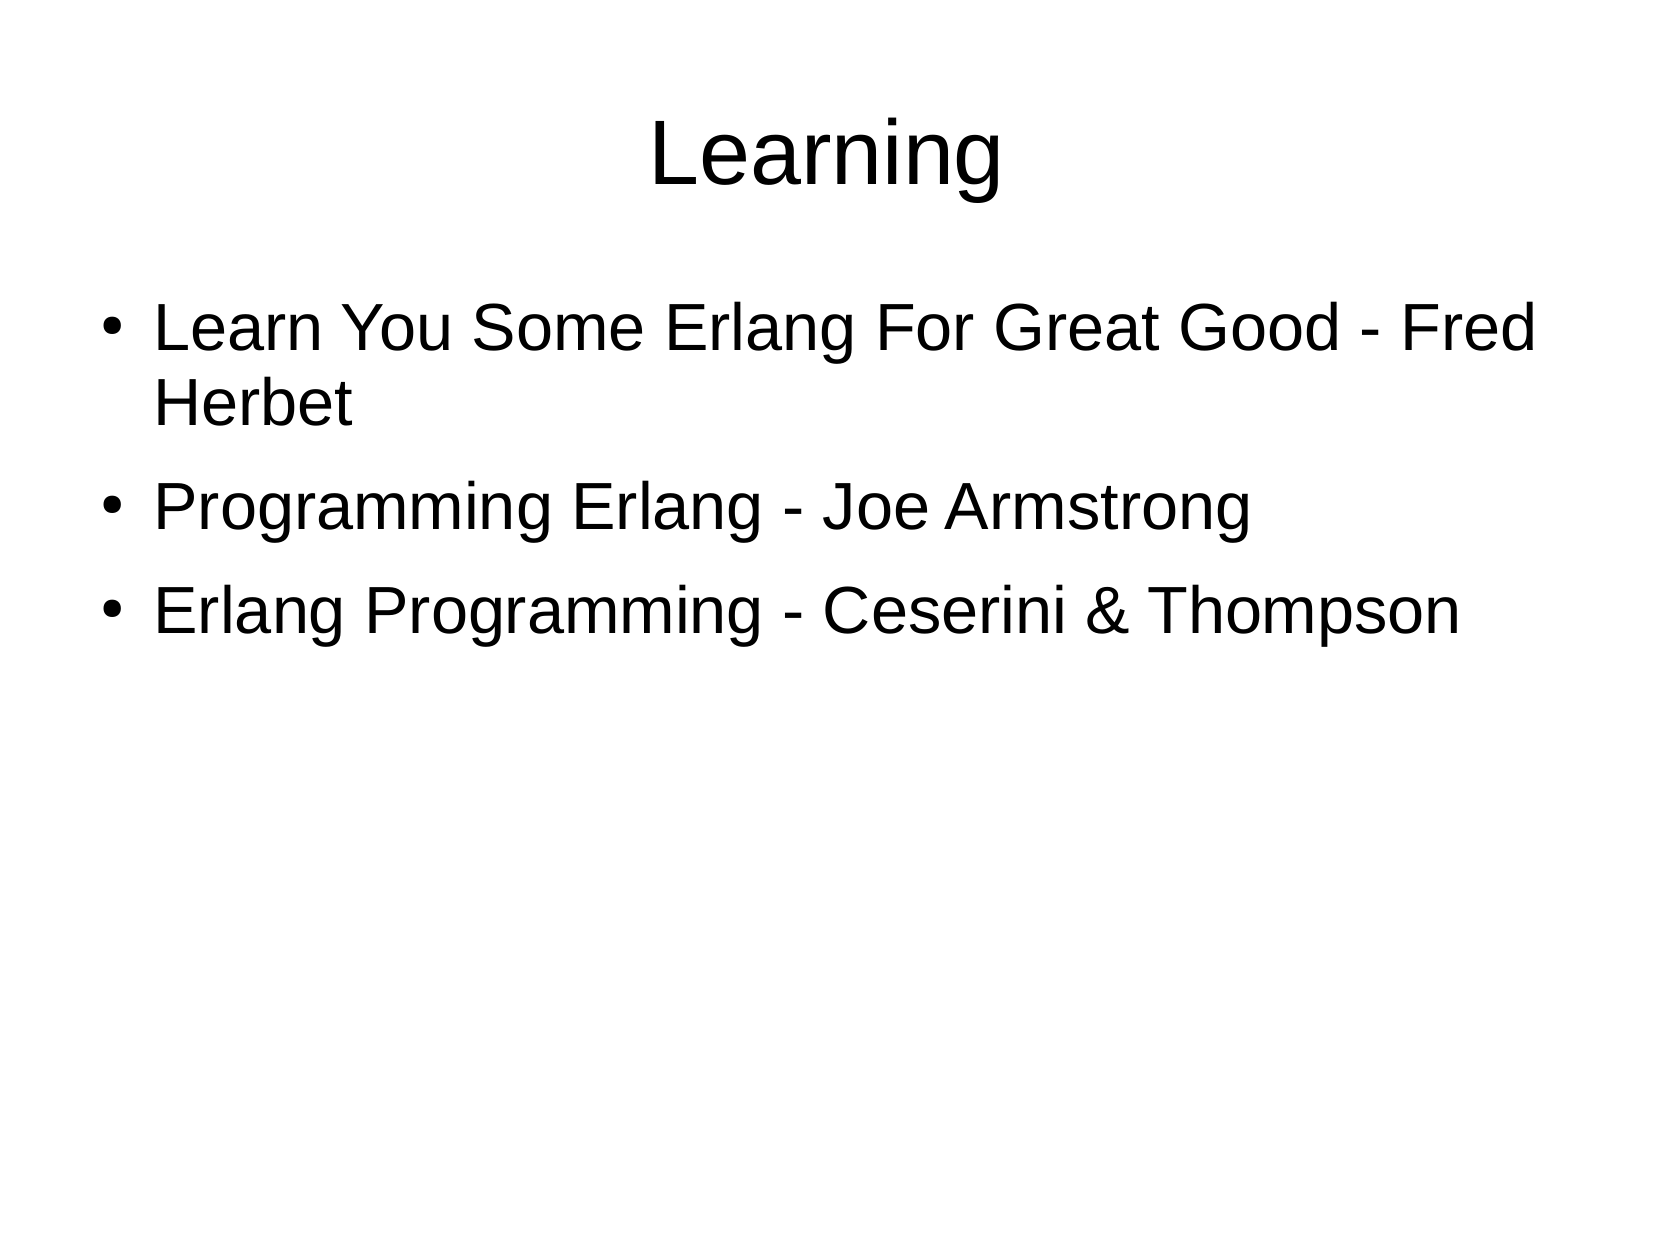

# Learning
Learn You Some Erlang For Great Good - Fred Herbet
Programming Erlang - Joe Armstrong
Erlang Programming - Ceserini & Thompson